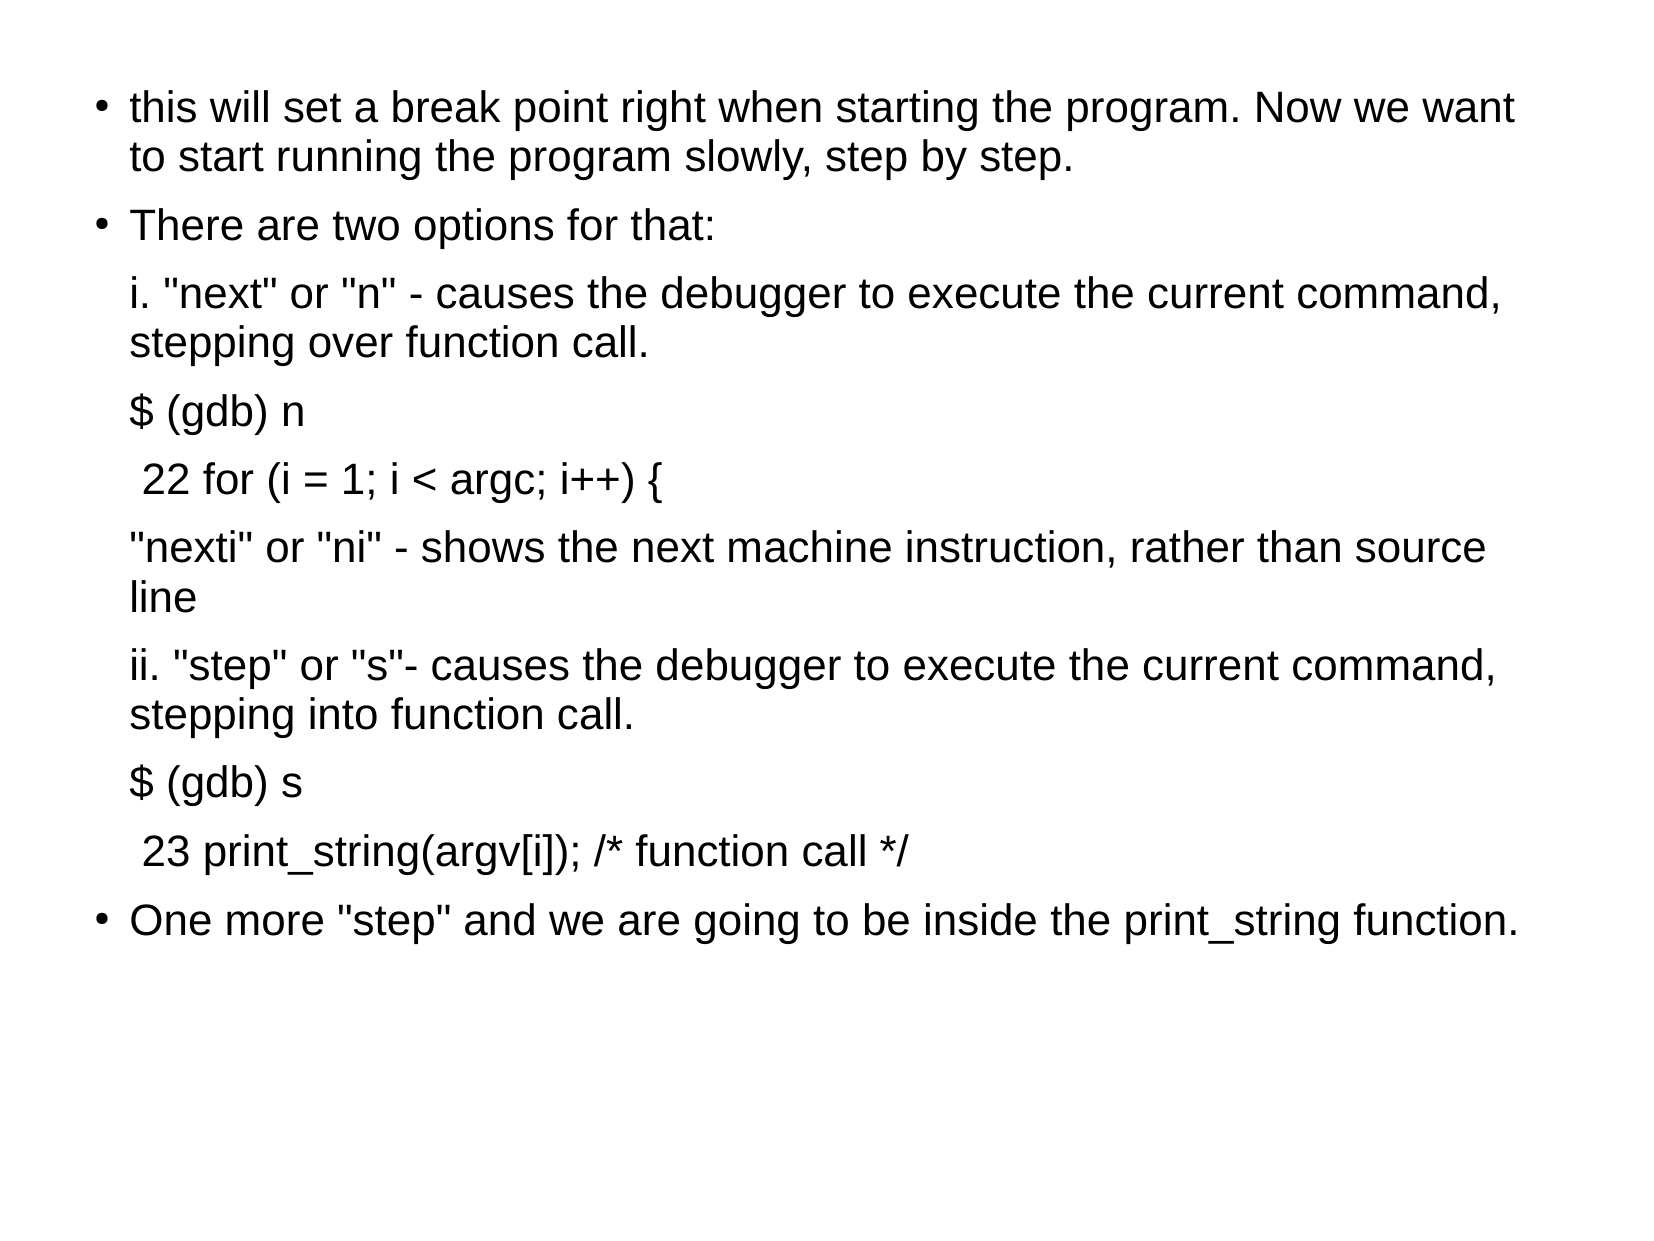

# this will set a break point right when starting the program. Now we want to start running the program slowly, step by step.
There are two options for that:
i. "next" or "n" - causes the debugger to execute the current command, stepping over function call.
$ (gdb) n
 22 for (i = 1; i < argc; i++) {
"nexti" or "ni" - shows the next machine instruction, rather than source line
ii. "step" or "s"- causes the debugger to execute the current command, stepping into function call.
$ (gdb) s
 23 print_string(argv[i]); /* function call */
One more "step" and we are going to be inside the print_string function.